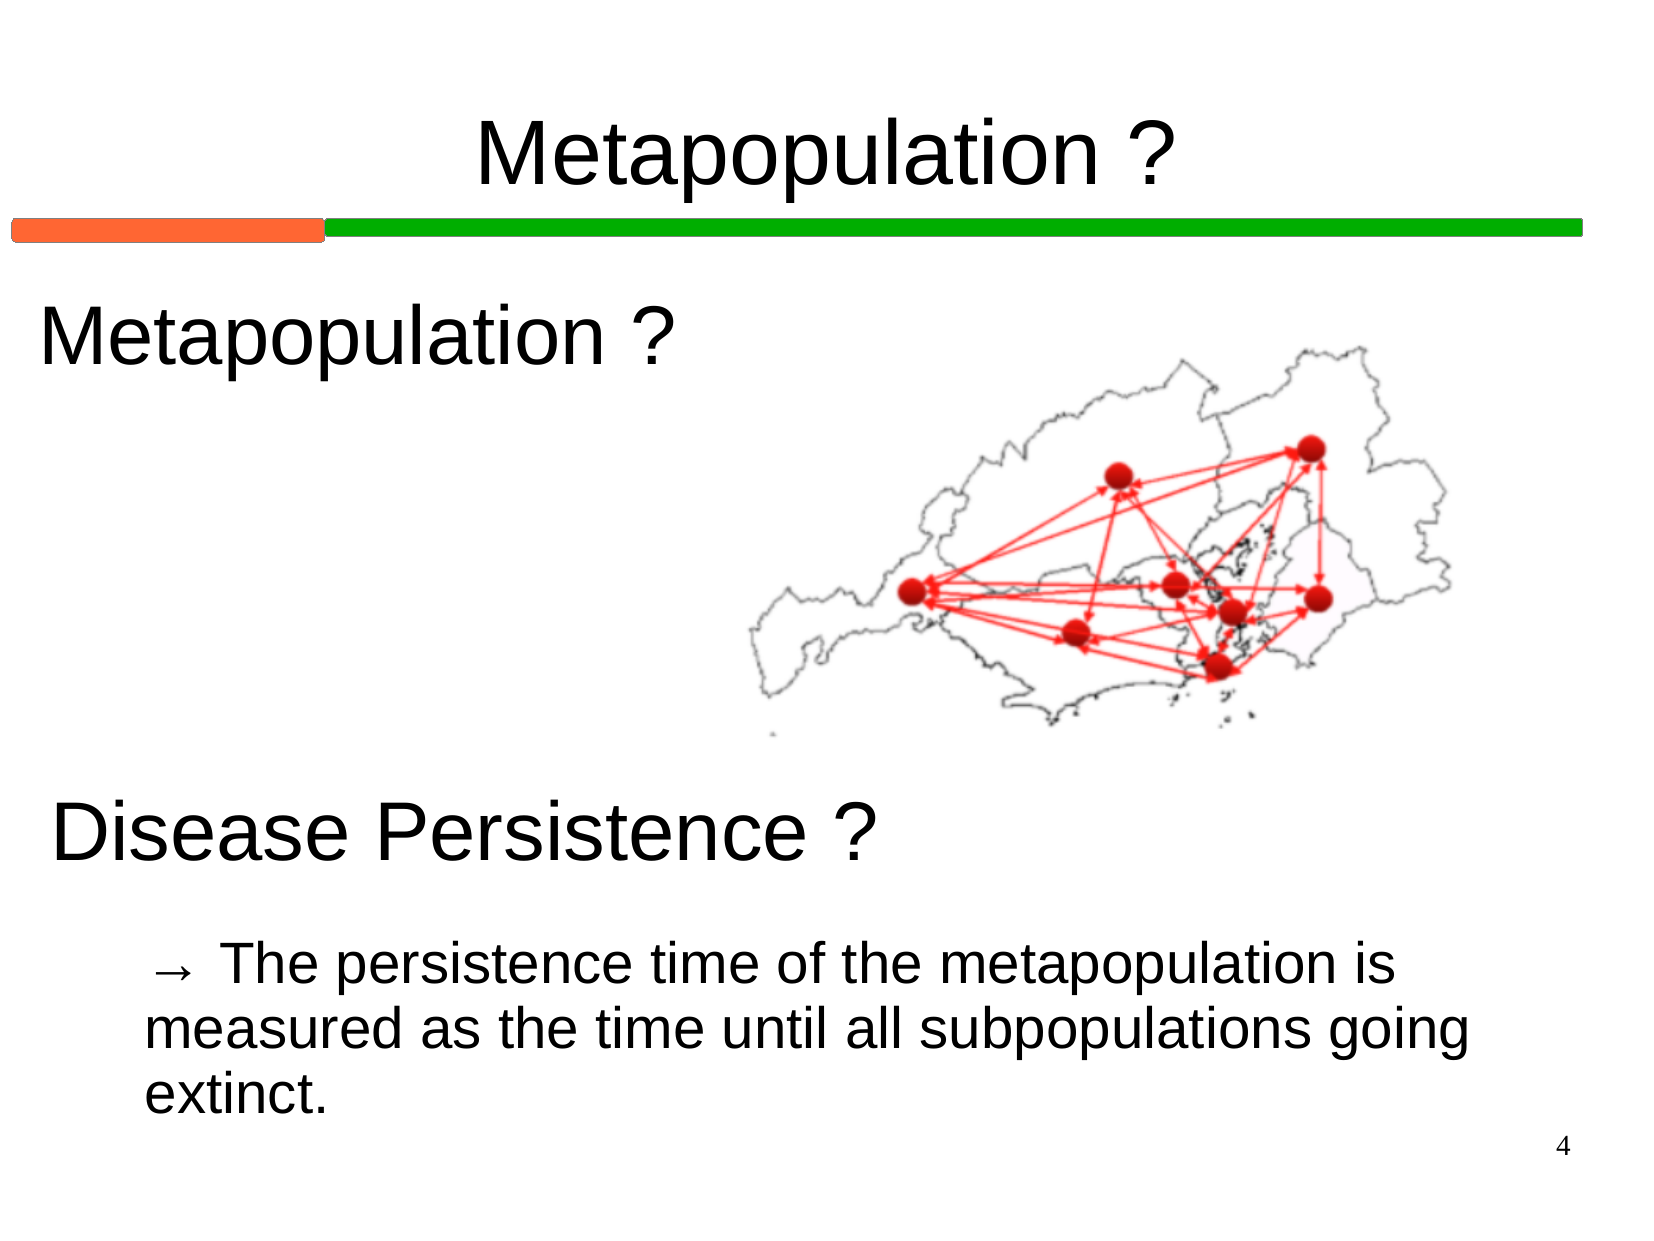

# Metapopulation ?
Metapopulation ?
Disease Persistence ?
→ The persistence time of the metapopulation is measured as the time until all subpopulations going extinct.
4